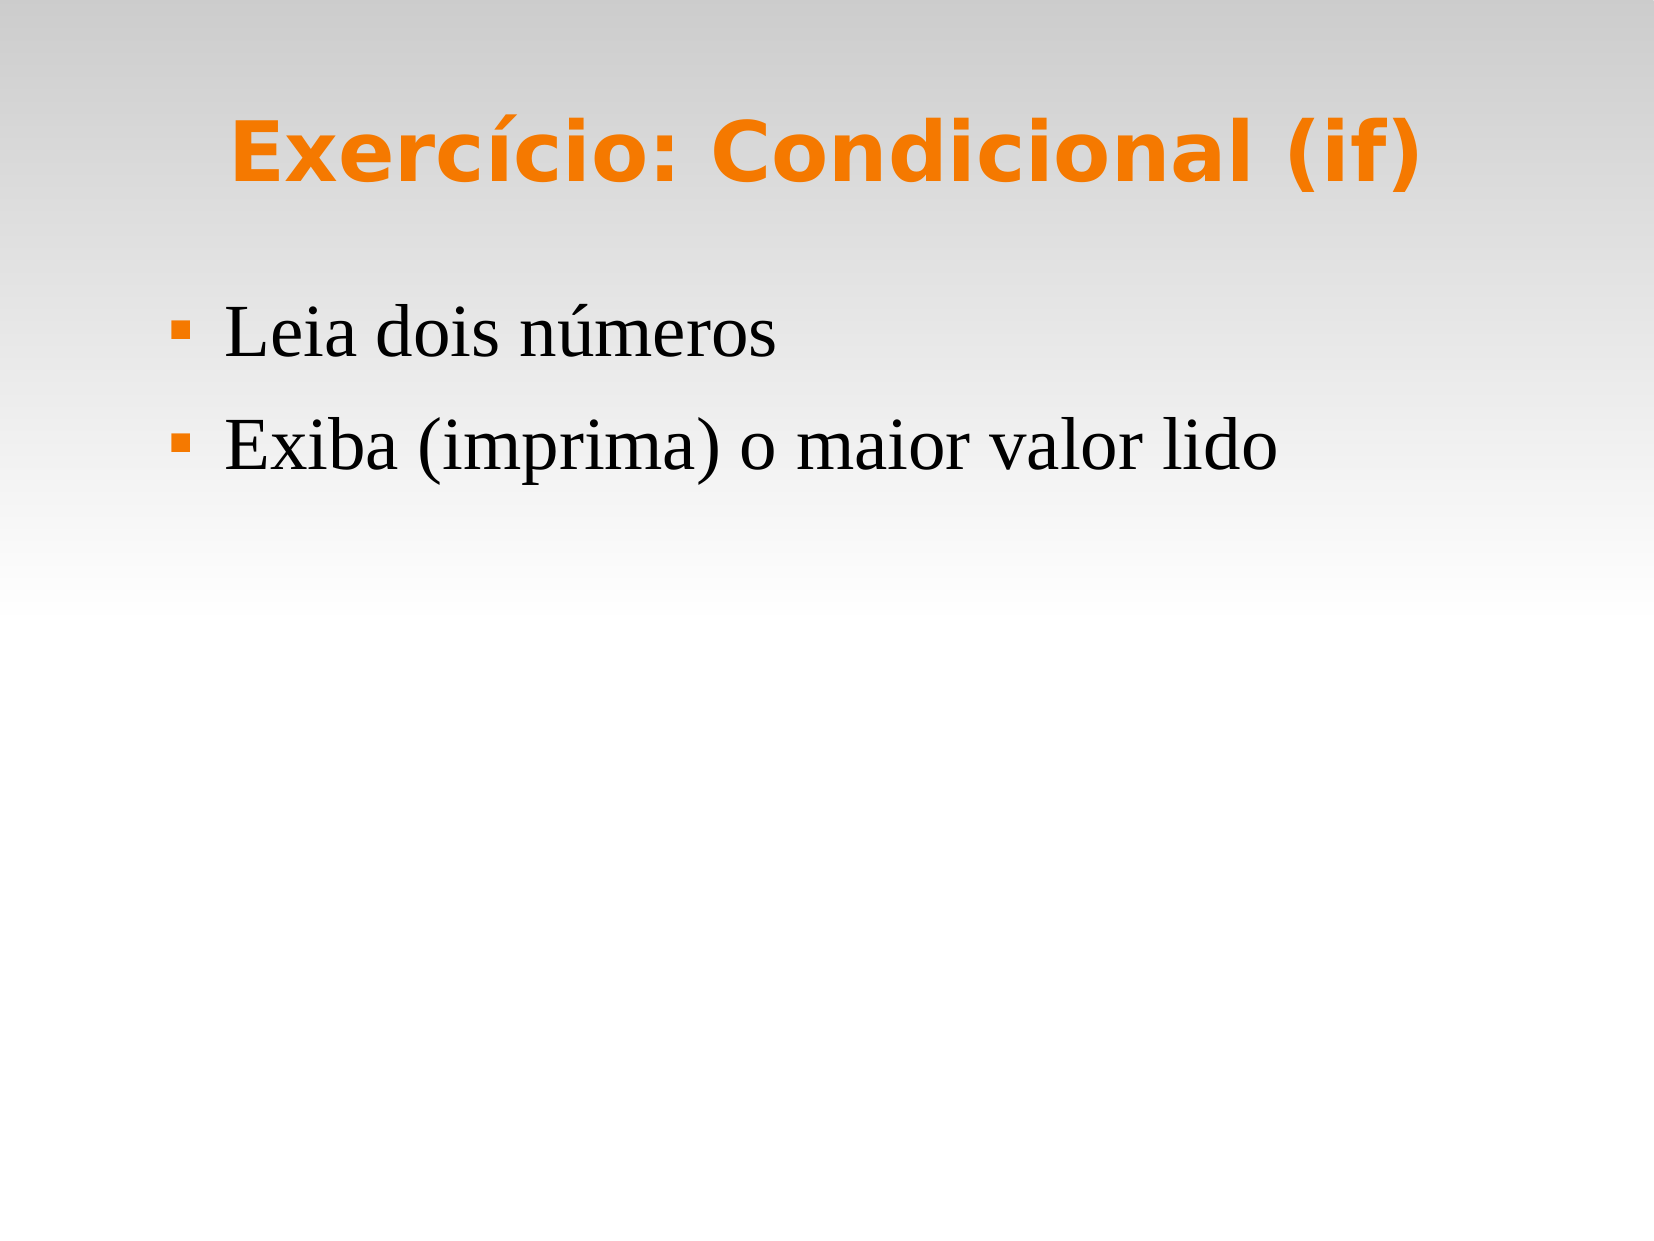

# Exercício: Condicional (if)
Leia dois números
Exiba (imprima) o maior valor lido